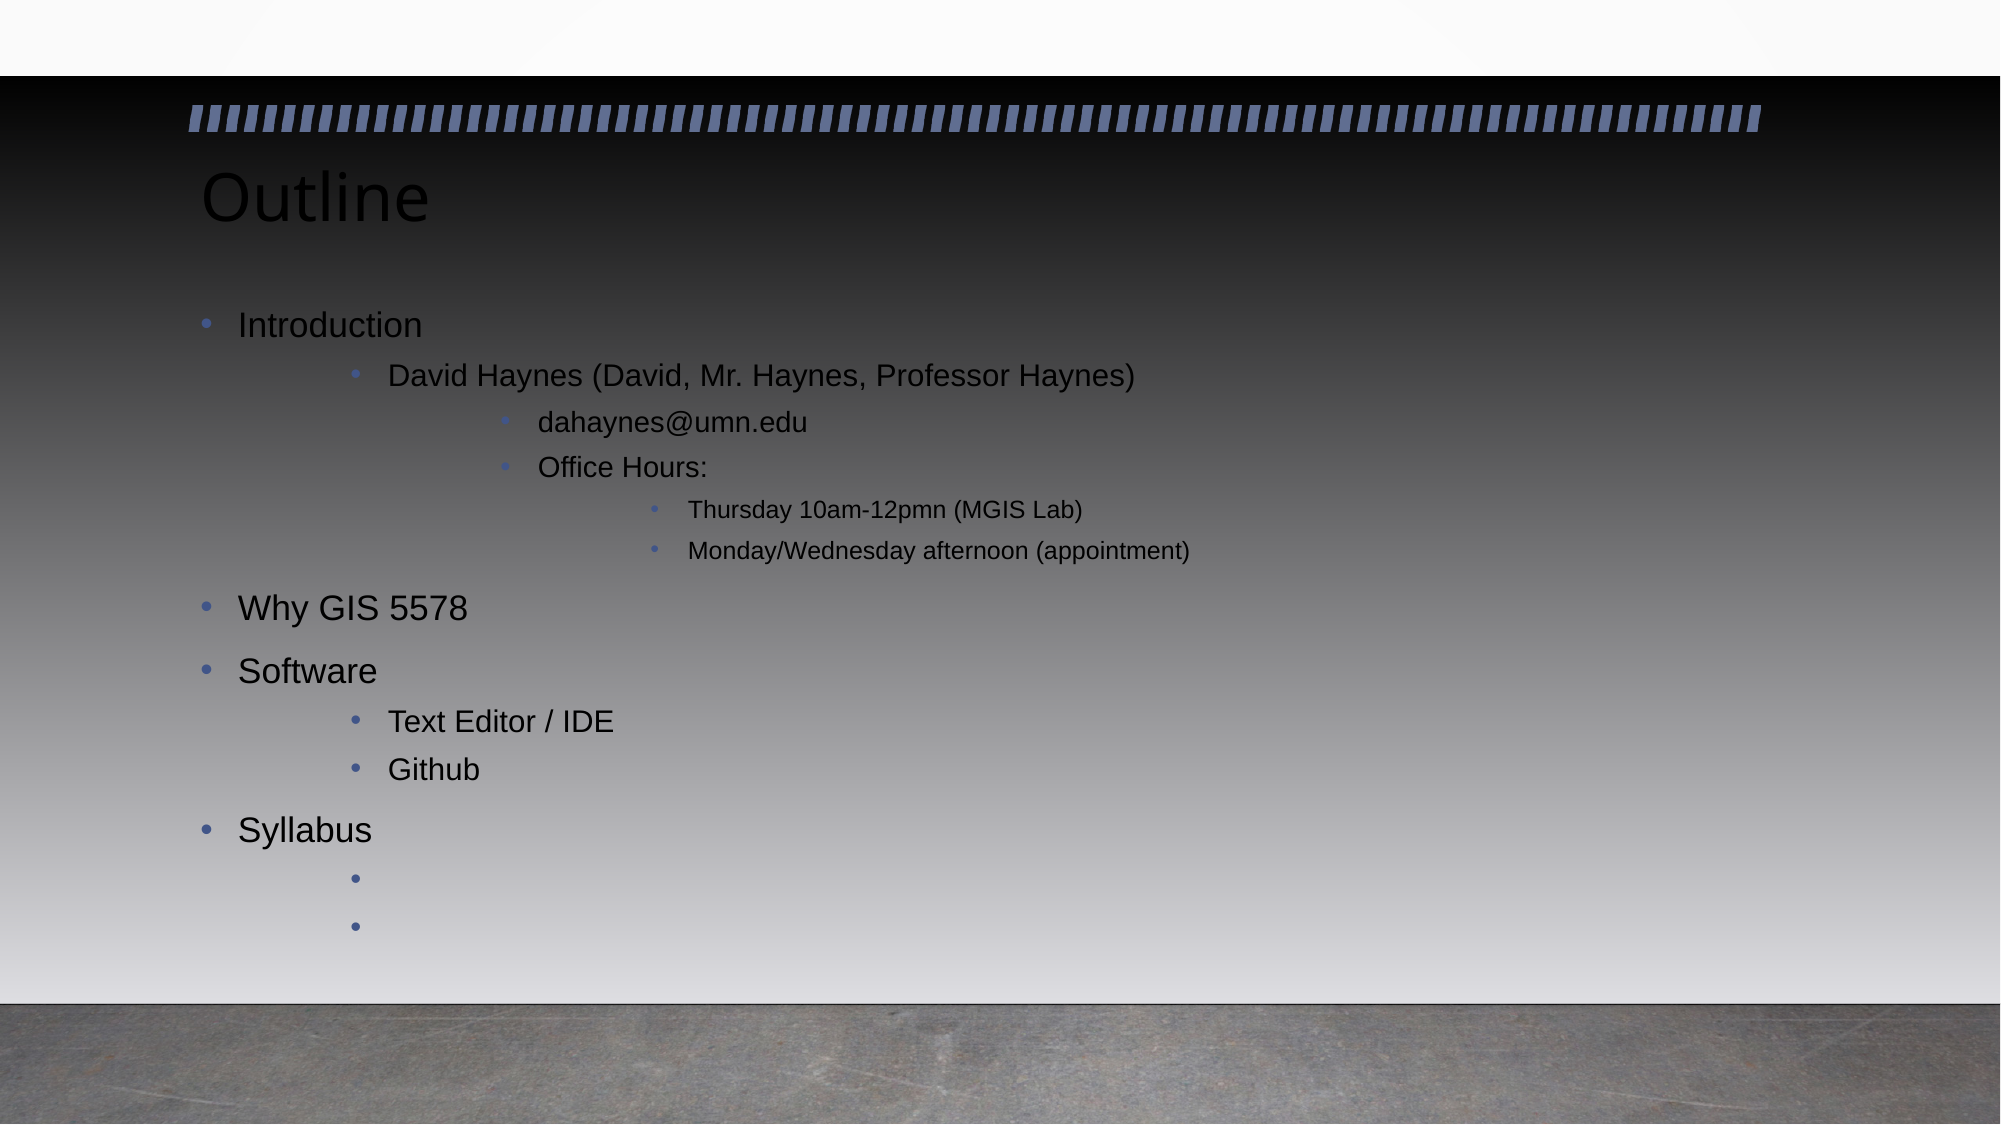

# Outline
Introduction
David Haynes (David, Mr. Haynes, Professor Haynes)
dahaynes@umn.edu
Office Hours:
Thursday 10am-12pmn (MGIS Lab)
Monday/Wednesday afternoon (appointment)
Why GIS 5578
Software
Text Editor / IDE
Github
Syllabus